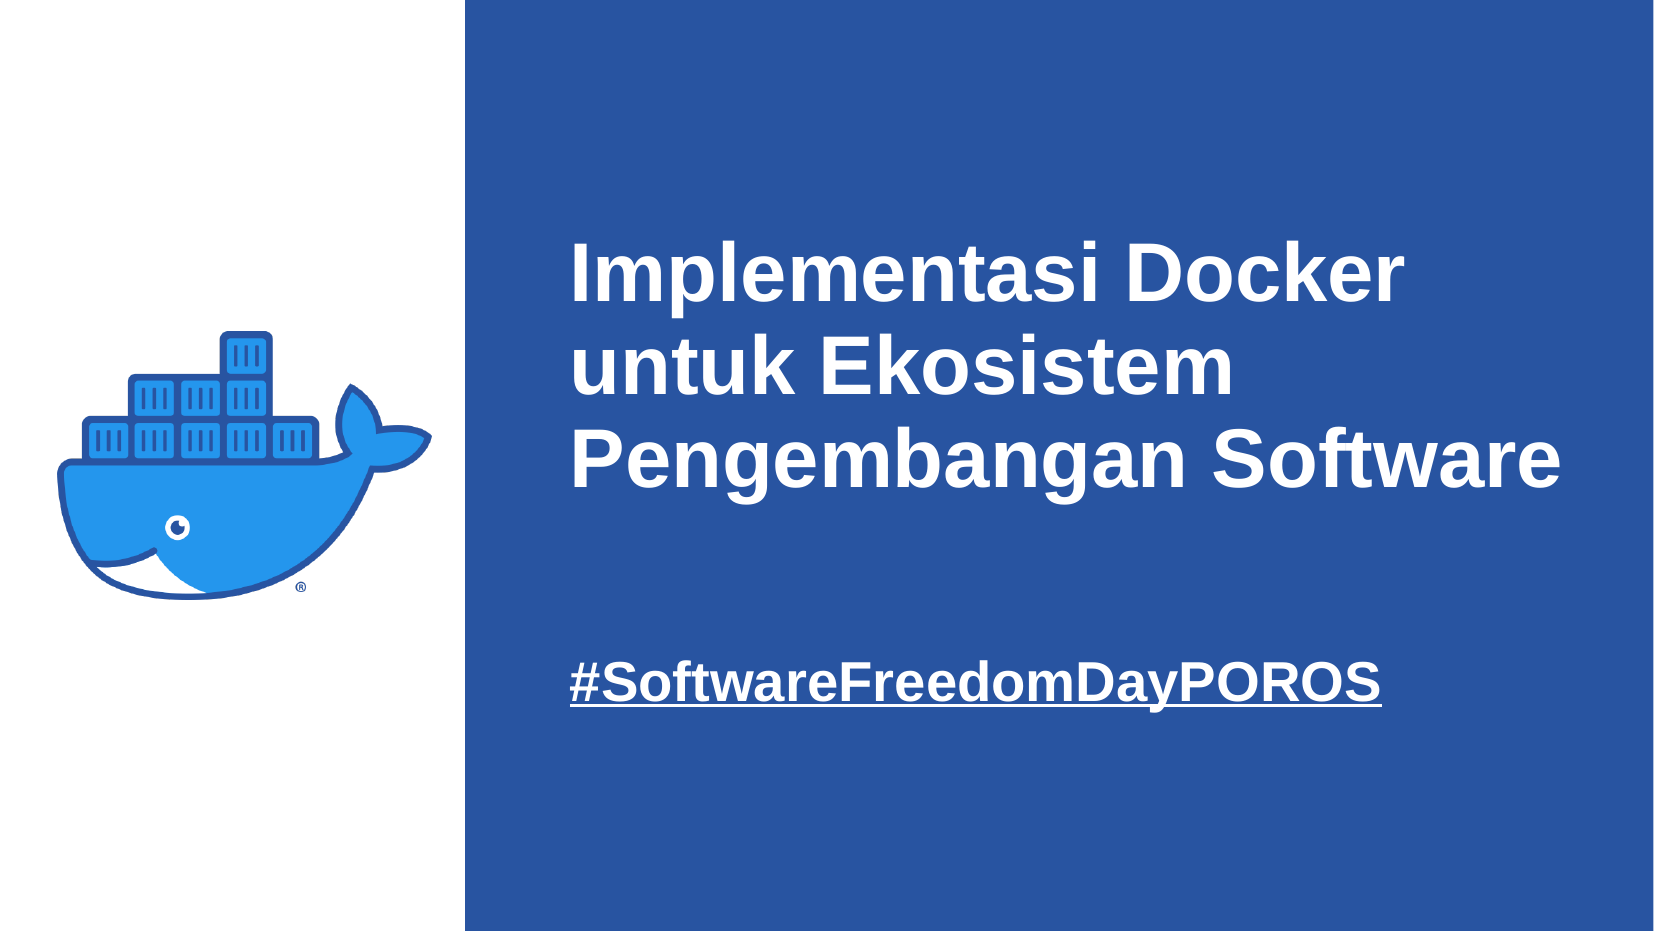

Implementasi Docker untuk Ekosistem Pengembangan Software
#SoftwareFreedomDayPOROS